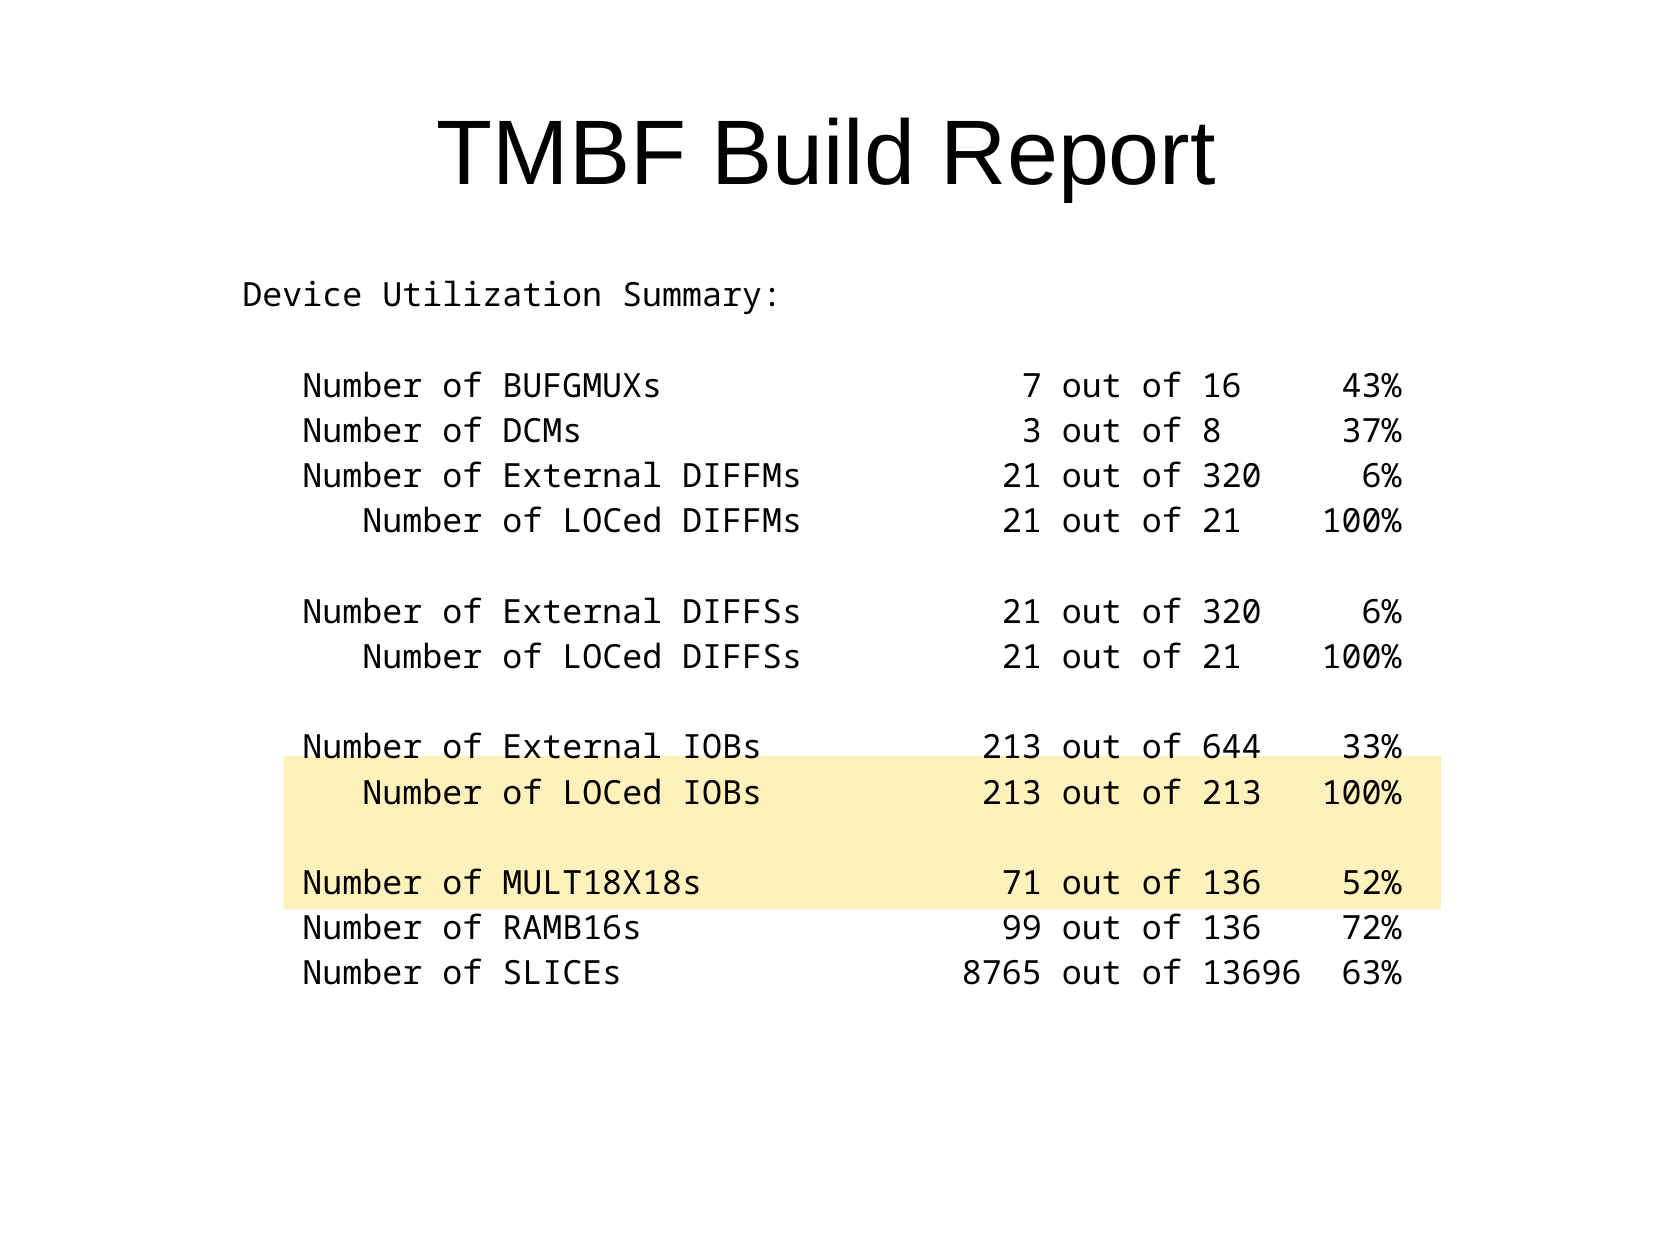

# TMBF Build Report
Device Utilization Summary:
 Number of BUFGMUXs 7 out of 16 43%
 Number of DCMs 3 out of 8 37%
 Number of External DIFFMs 21 out of 320 6%
 Number of LOCed DIFFMs 21 out of 21 100%
 Number of External DIFFSs 21 out of 320 6%
 Number of LOCed DIFFSs 21 out of 21 100%
 Number of External IOBs 213 out of 644 33%
 Number of LOCed IOBs 213 out of 213 100%
 Number of MULT18X18s 71 out of 136 52%
 Number of RAMB16s 99 out of 136 72%
 Number of SLICEs 8765 out of 13696 63%